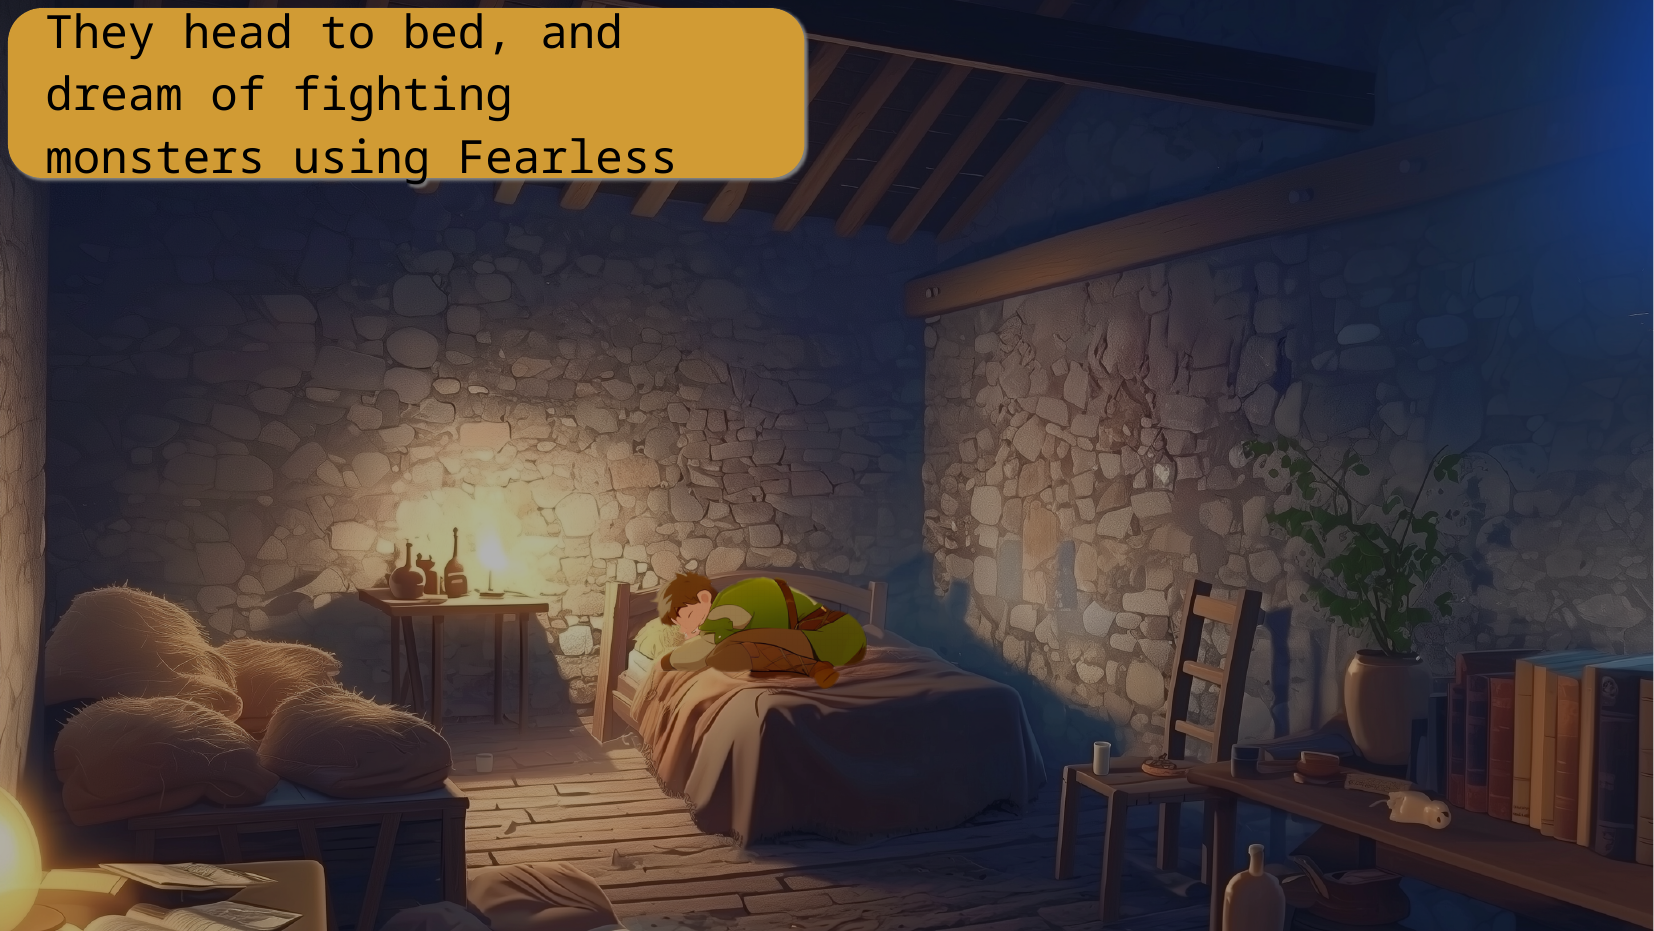

They head to bed, and
 dream of fighting
 monsters using Fearless